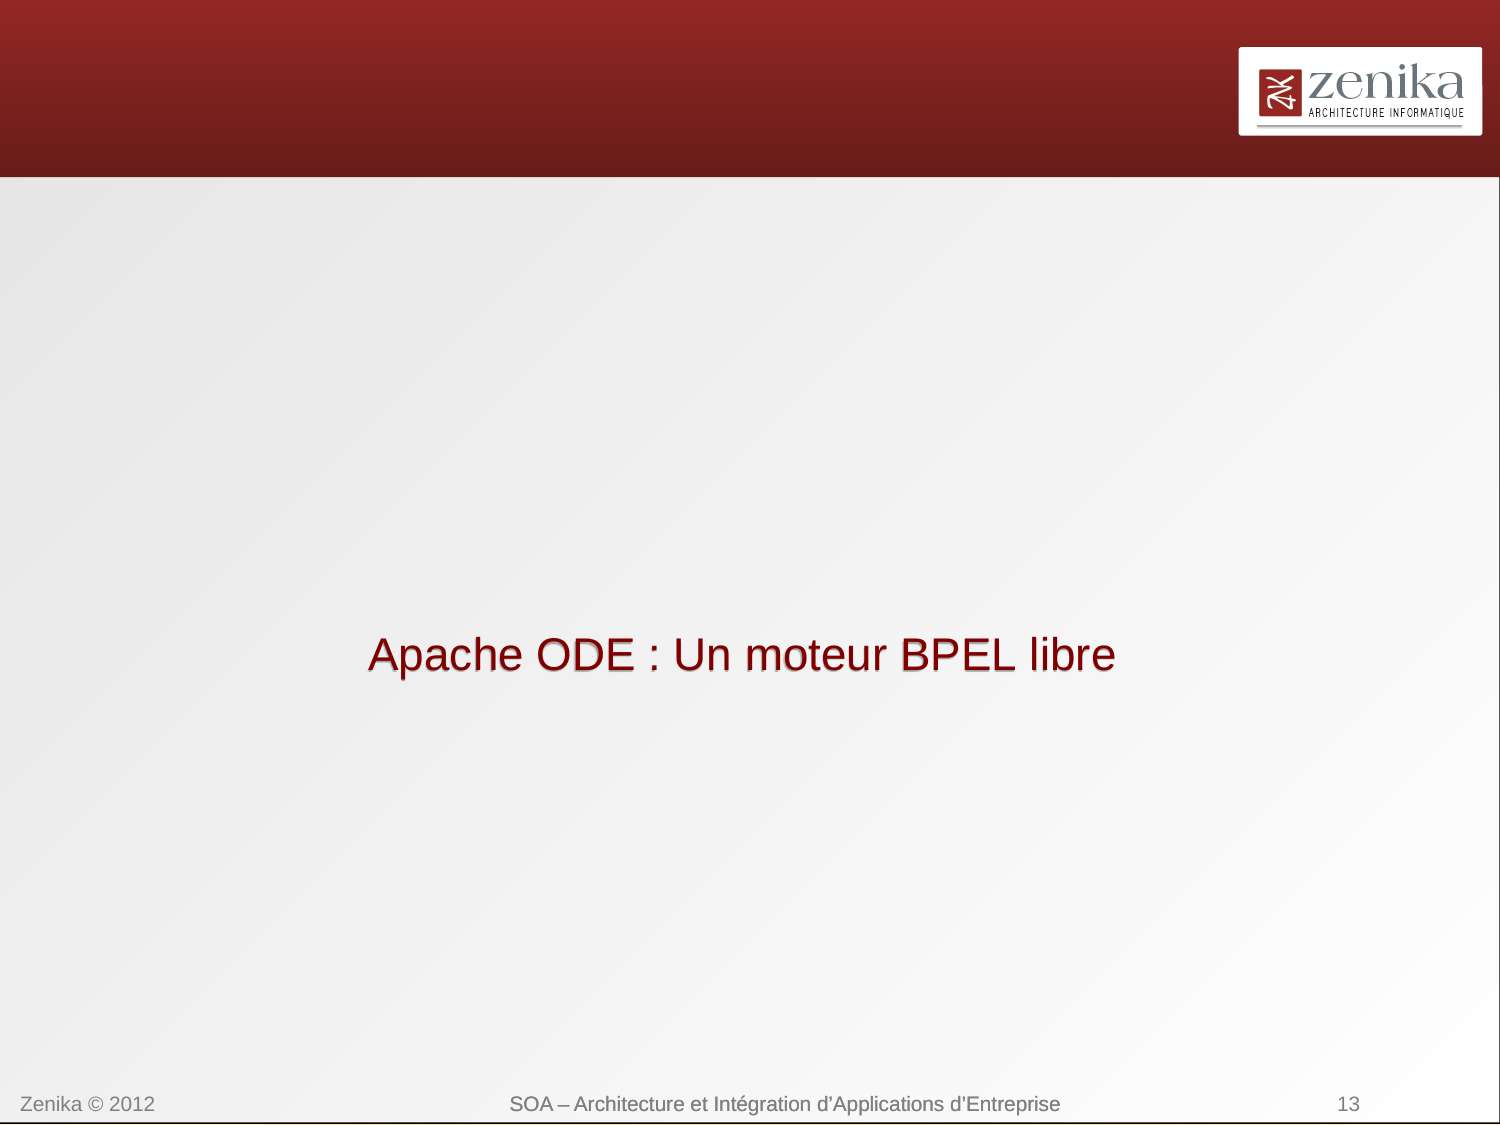

# Apache ODE : Un moteur BPEL libre
SOA – Architecture et Intégration d’Applications d’Entreprise